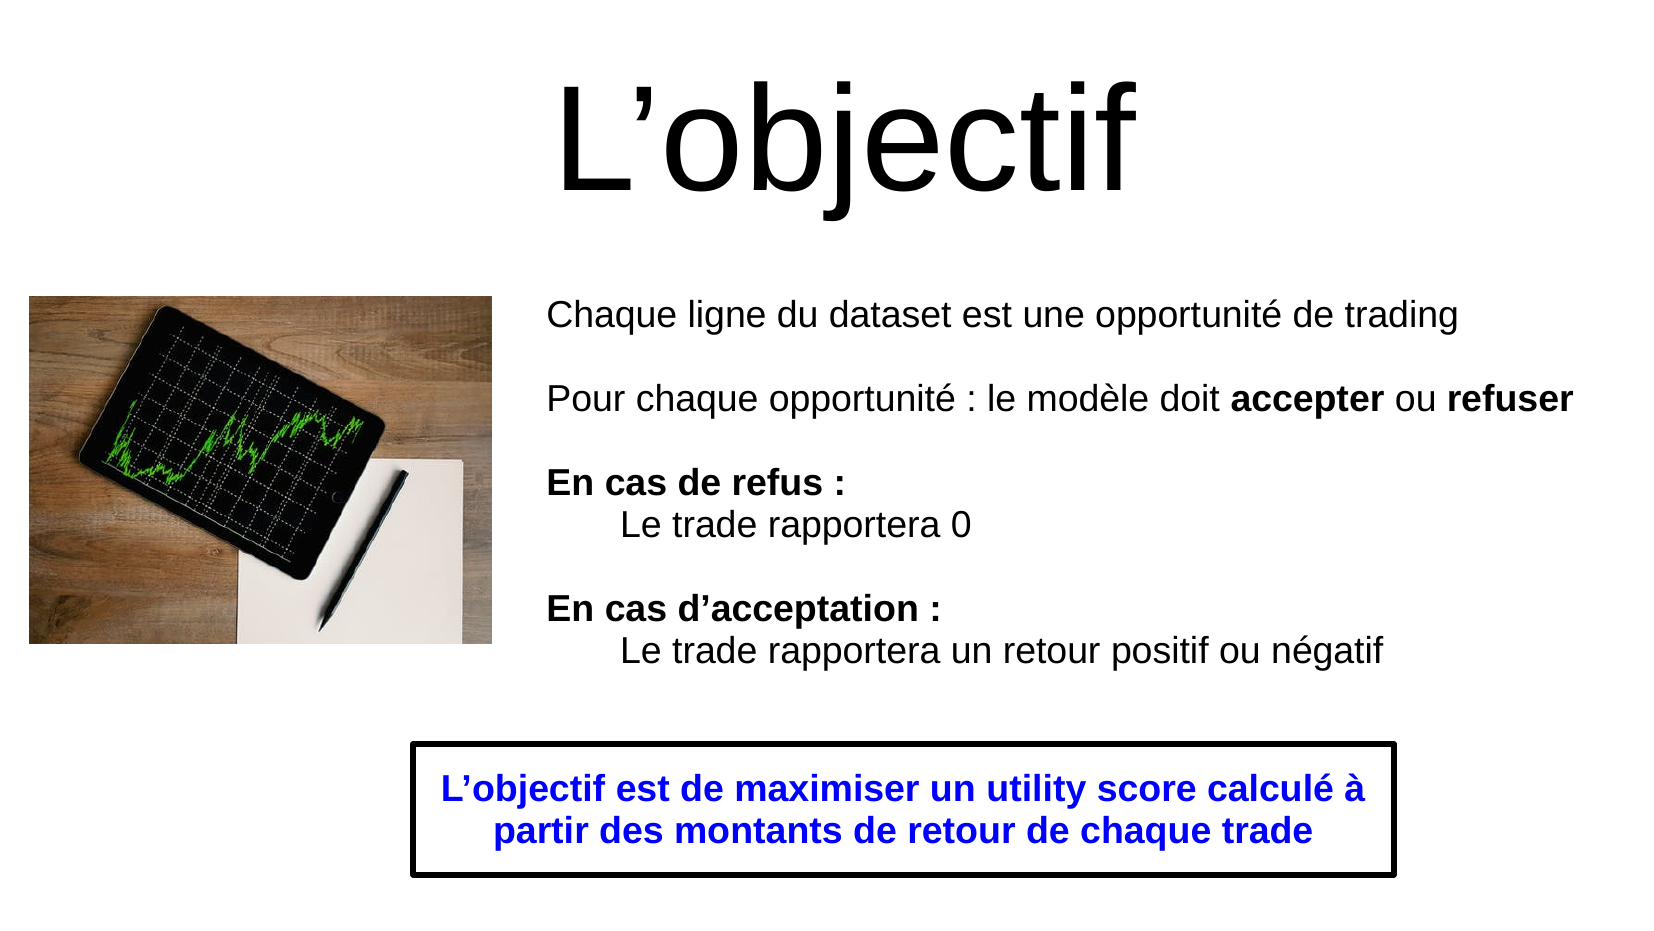

L’objectif
Chaque ligne du dataset est une opportunité de trading
Pour chaque opportunité : le modèle doit accepter ou refuser
En cas de refus :
	Le trade rapportera 0
En cas d’acceptation :
	Le trade rapportera un retour positif ou négatif
L’objectif est de maximiser un utility score calculé à partir des montants de retour de chaque trade